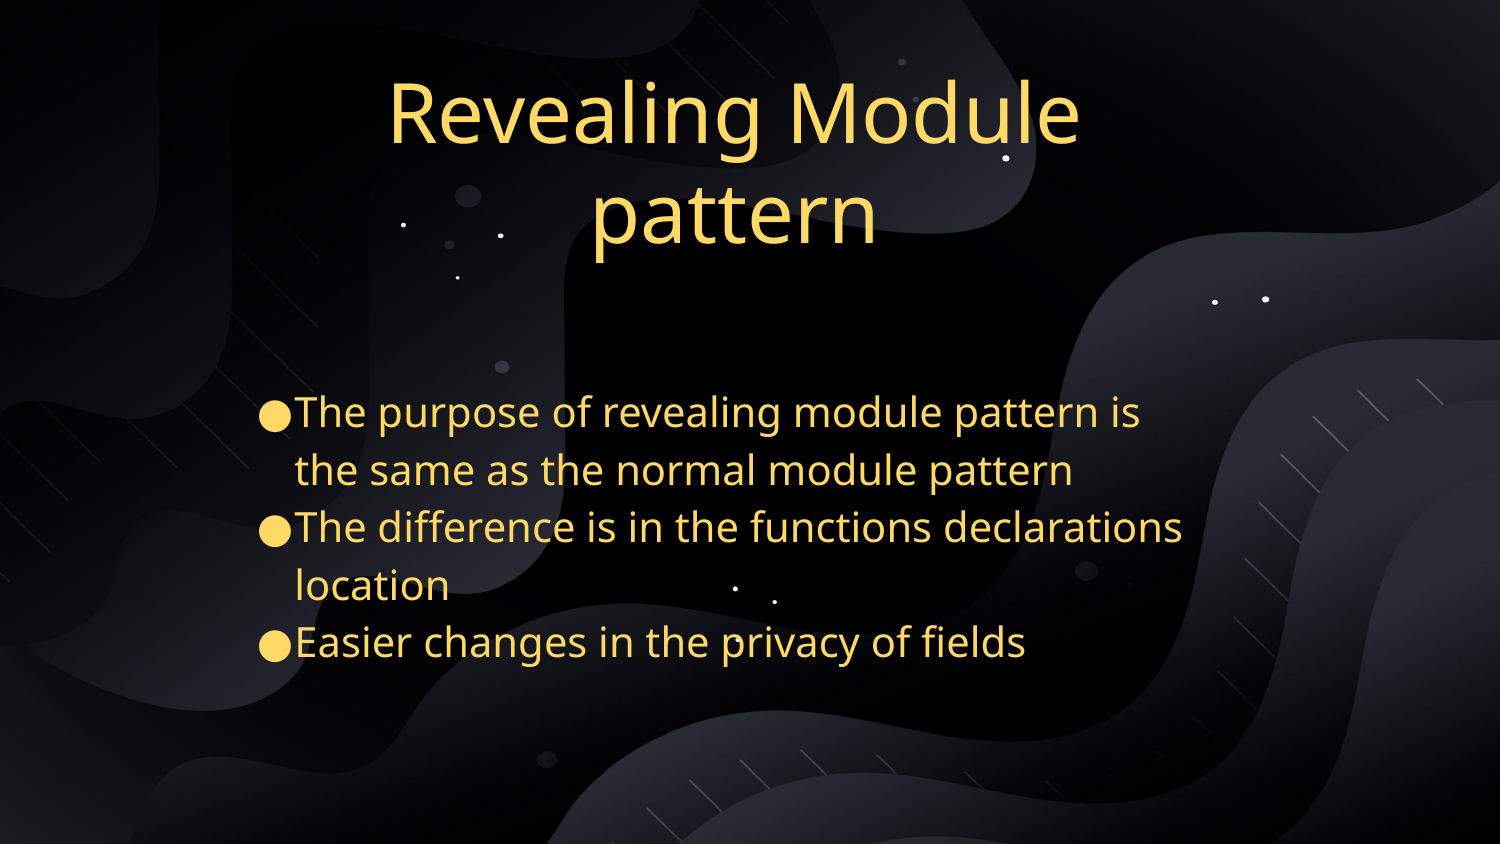

# Revealing Module pattern
The purpose of revealing module pattern is the same as the normal module pattern
The difference is in the functions declarations location
Easier changes in the privacy of fields